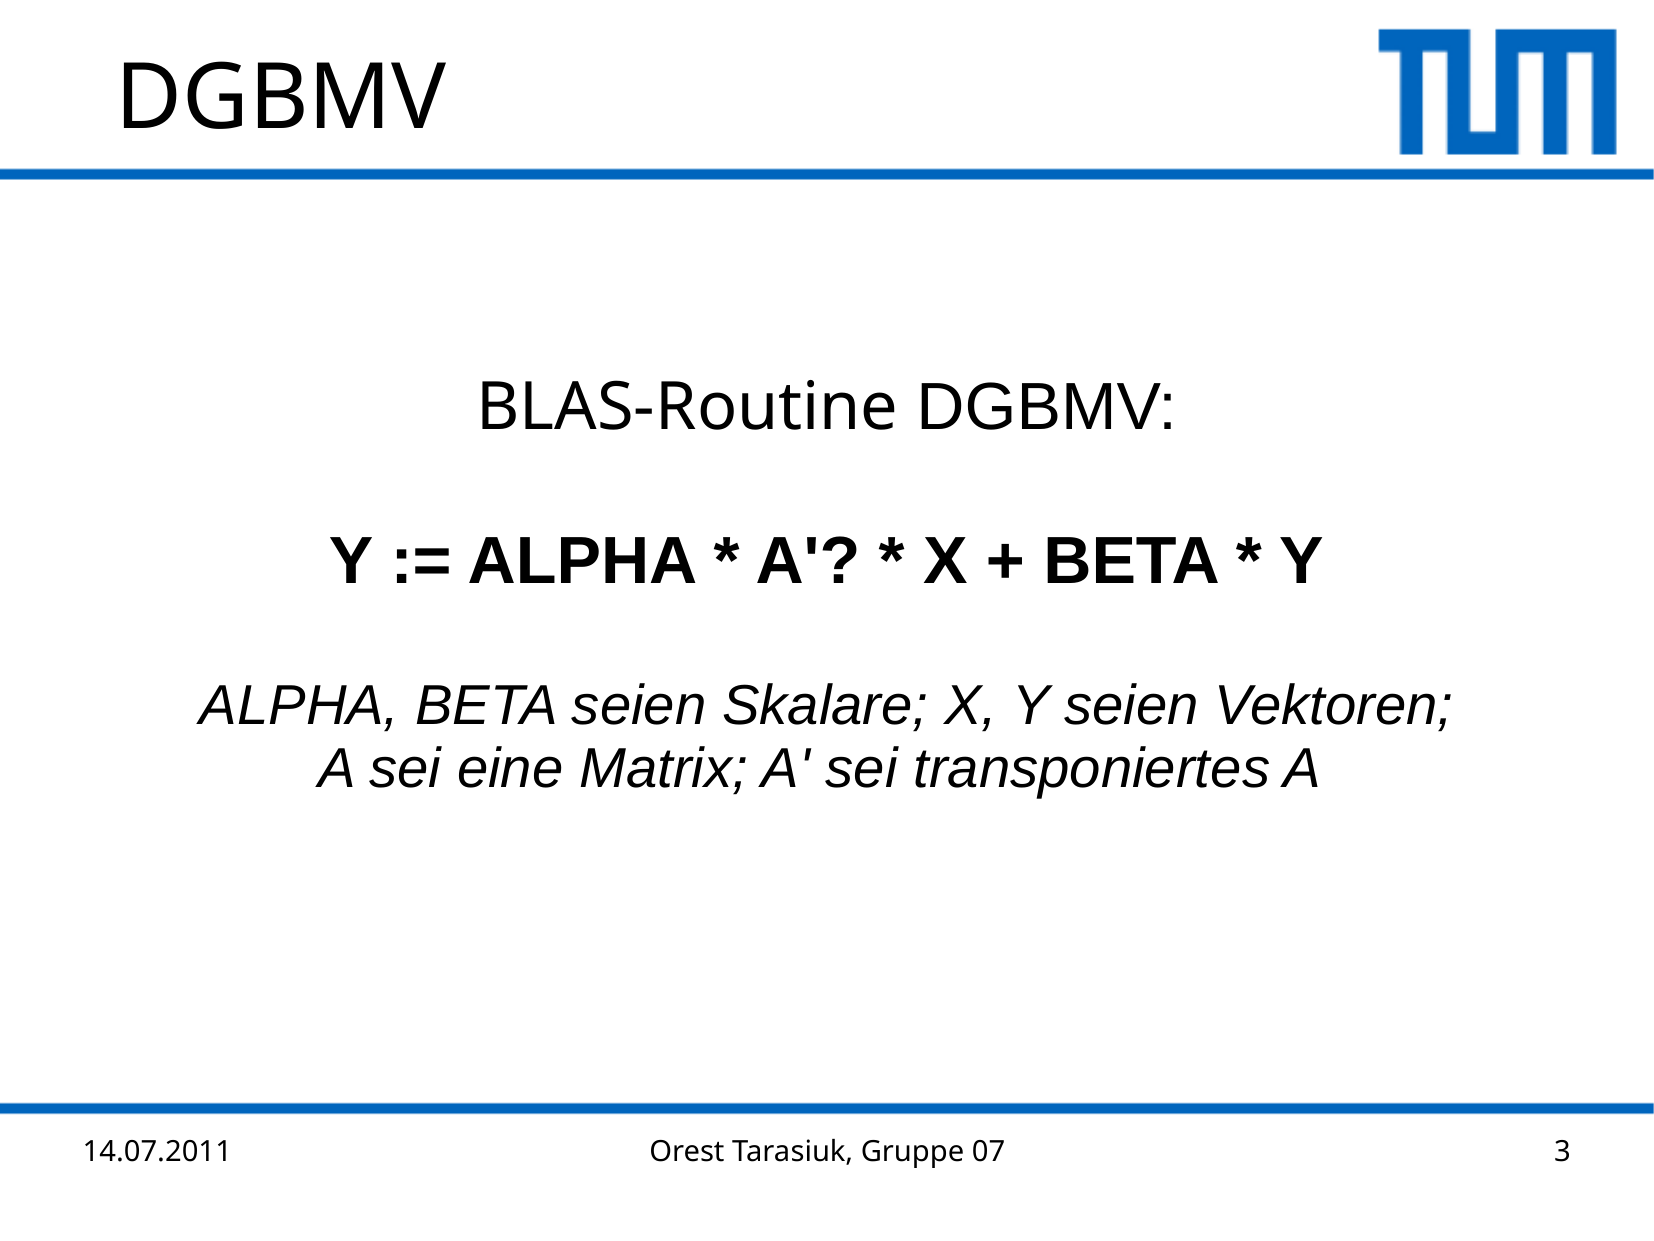

# DGBMV
BLAS-Routine DGBMV:
Y := ALPHA * A'? * X + BETA * Y
ALPHA, BETA seien Skalare; X, Y seien Vektoren;
A sei eine Matrix; A' sei transponiertes A
14.07.2011
Orest Tarasiuk, Gruppe 07
3